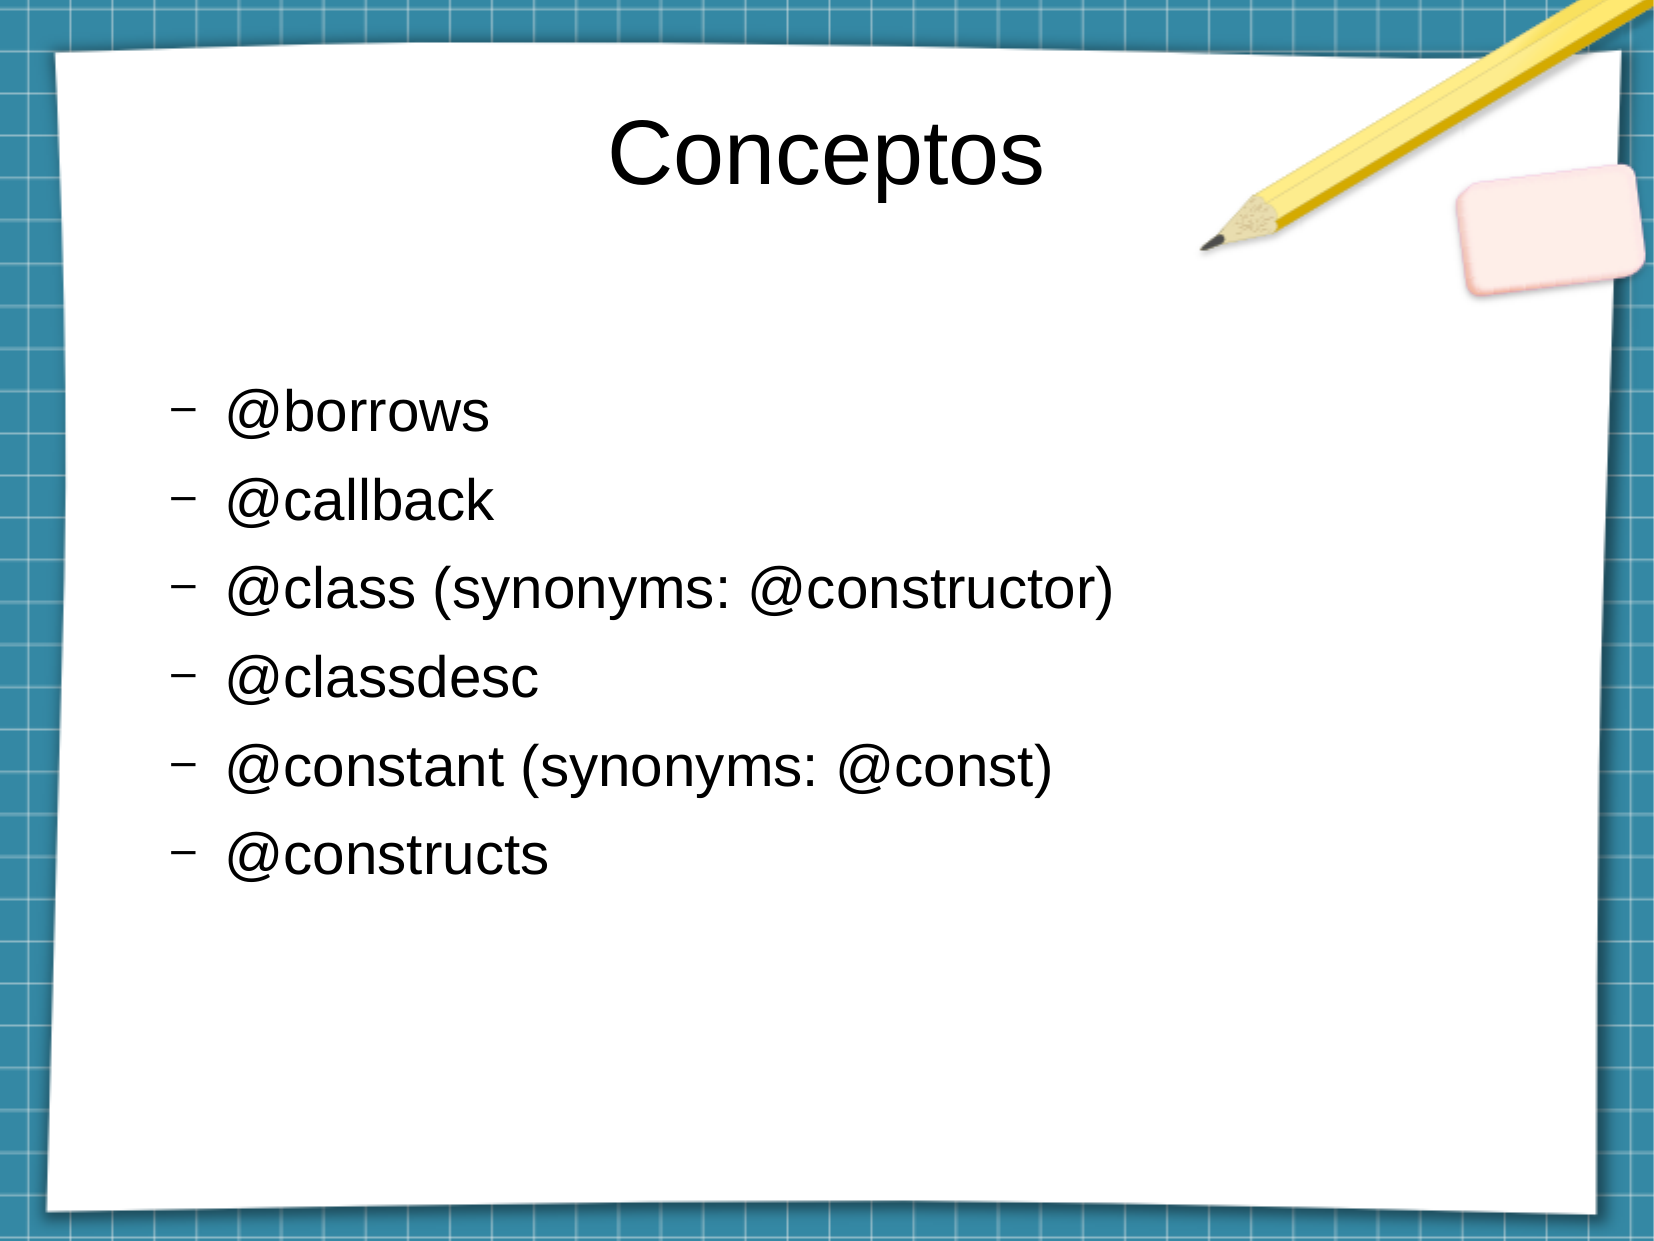

# Conceptos
@borrows
@callback
@class (synonyms: @constructor)
@classdesc
@constant (synonyms: @const)
@constructs